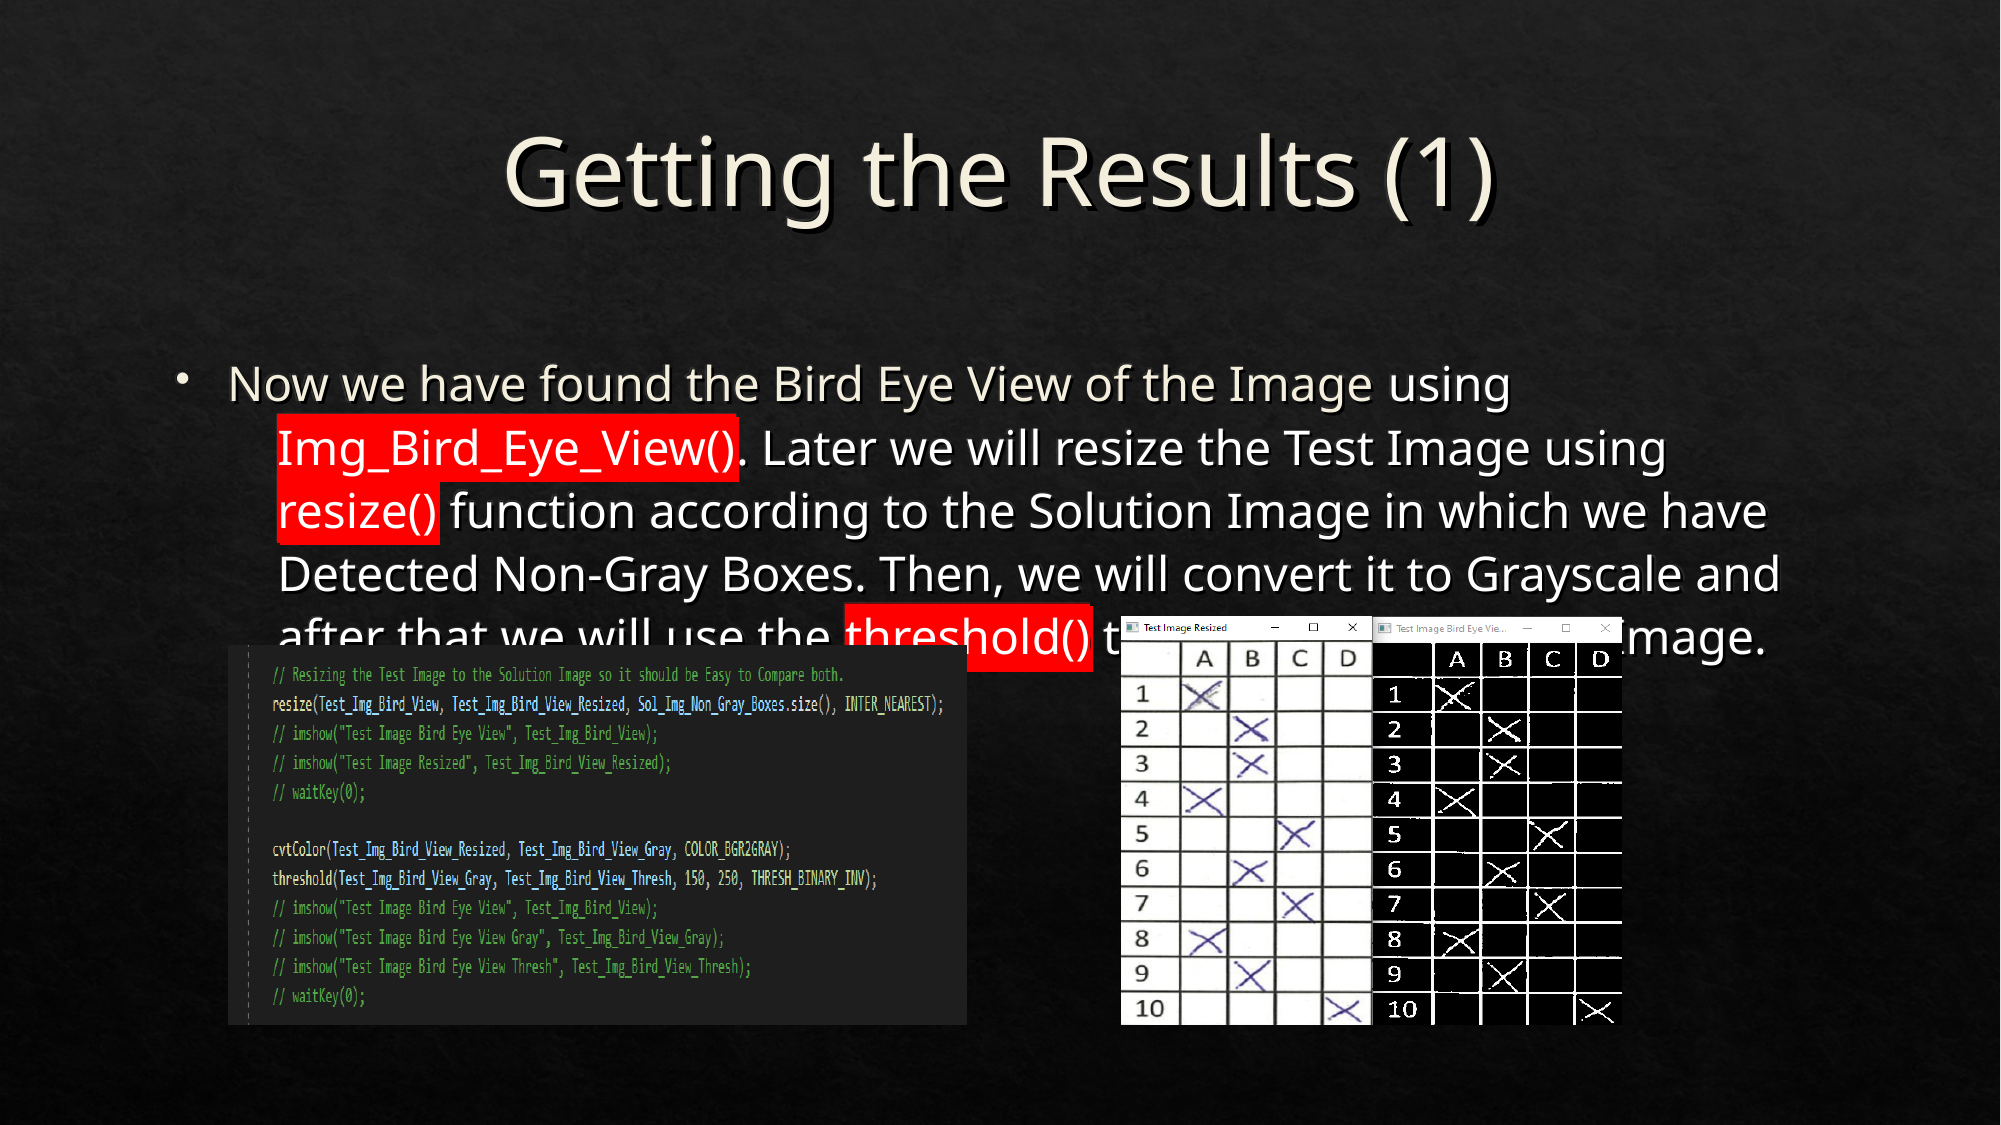

# Getting the Results (1)
Now we have found the Bird Eye View of the Image using Img_Bird_Eye_View(). Later we will resize the Test Image using resize() function according to the Solution Image in which we have Detected Non-Gray Boxes. Then, we will convert it to Grayscale and after that we will use the threshold() to get the Mask of the Image.